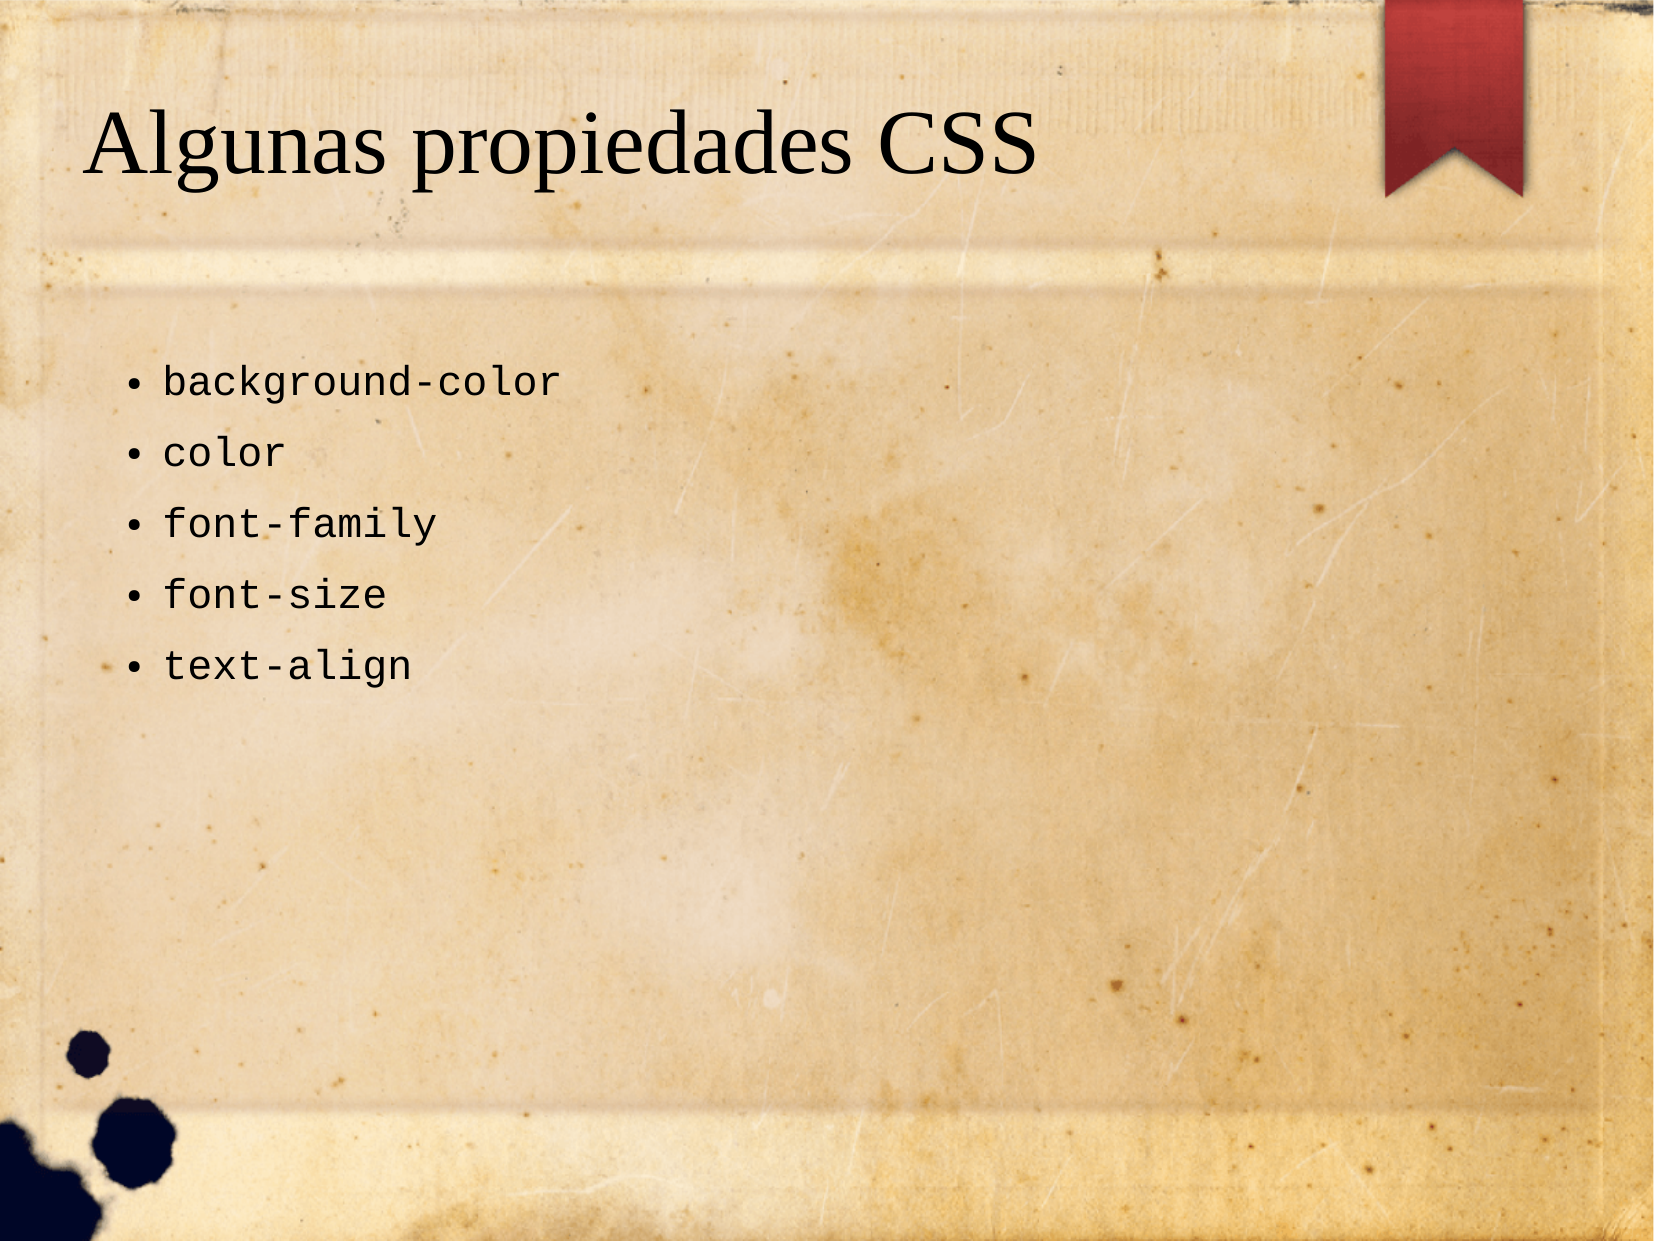

# Algunas propiedades CSS
background-color
color
font-family
font-size
text-align